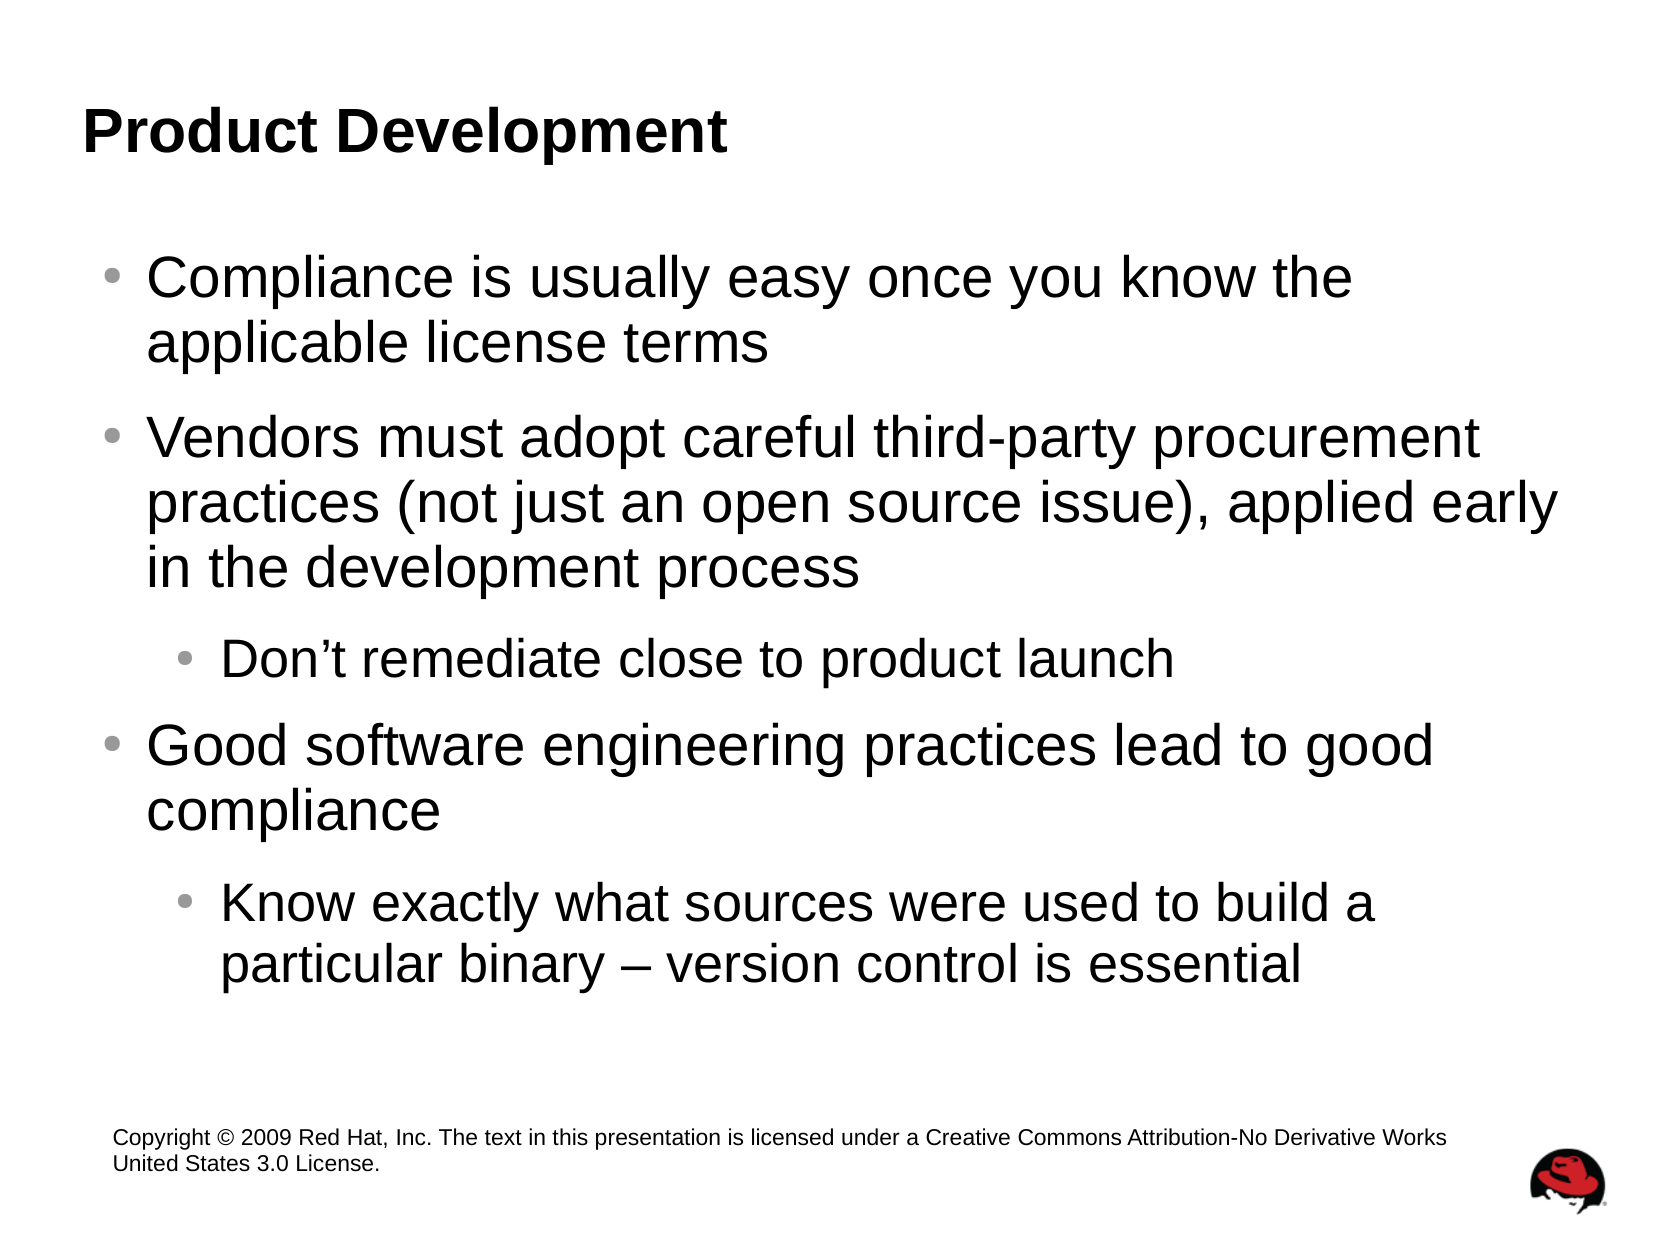

# Product Development
Compliance is usually easy once you know the applicable license terms
Vendors must adopt careful third-party procurement practices (not just an open source issue), applied early in the development process
Don’t remediate close to product launch
Good software engineering practices lead to good compliance
Know exactly what sources were used to build a particular binary – version control is essential